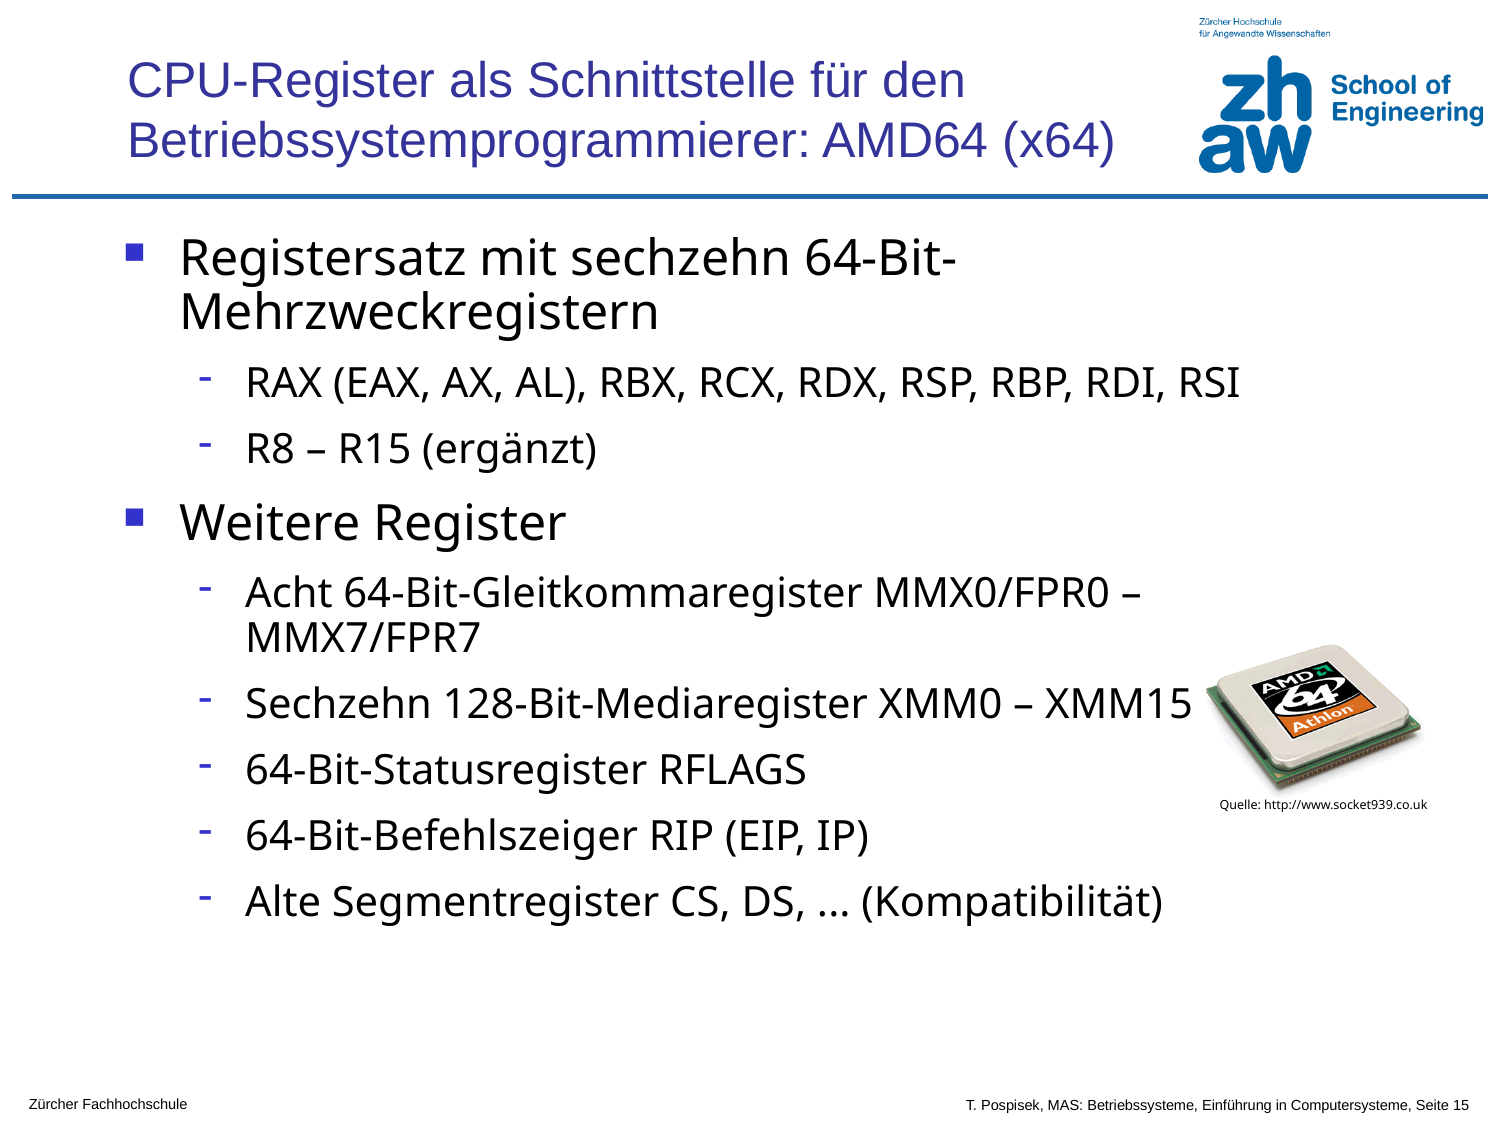

# CPU-Register als Schnittstelle für den Betriebssystemprogrammierer: AMD64 (x64)
Registersatz mit sechzehn 64-Bit-Mehrzweckregistern
RAX (EAX, AX, AL), RBX, RCX, RDX, RSP, RBP, RDI, RSI
R8 – R15 (ergänzt)
Weitere Register
Acht 64-Bit-Gleitkommaregister MMX0/FPR0 – MMX7/FPR7
Sechzehn 128-Bit-Mediaregister XMM0 – XMM15
64-Bit-Statusregister RFLAGS
64-Bit-Befehlszeiger RIP (EIP, IP)
Alte Segmentregister CS, DS, ... (Kompatibilität)
Quelle: http://www.socket939.co.uk